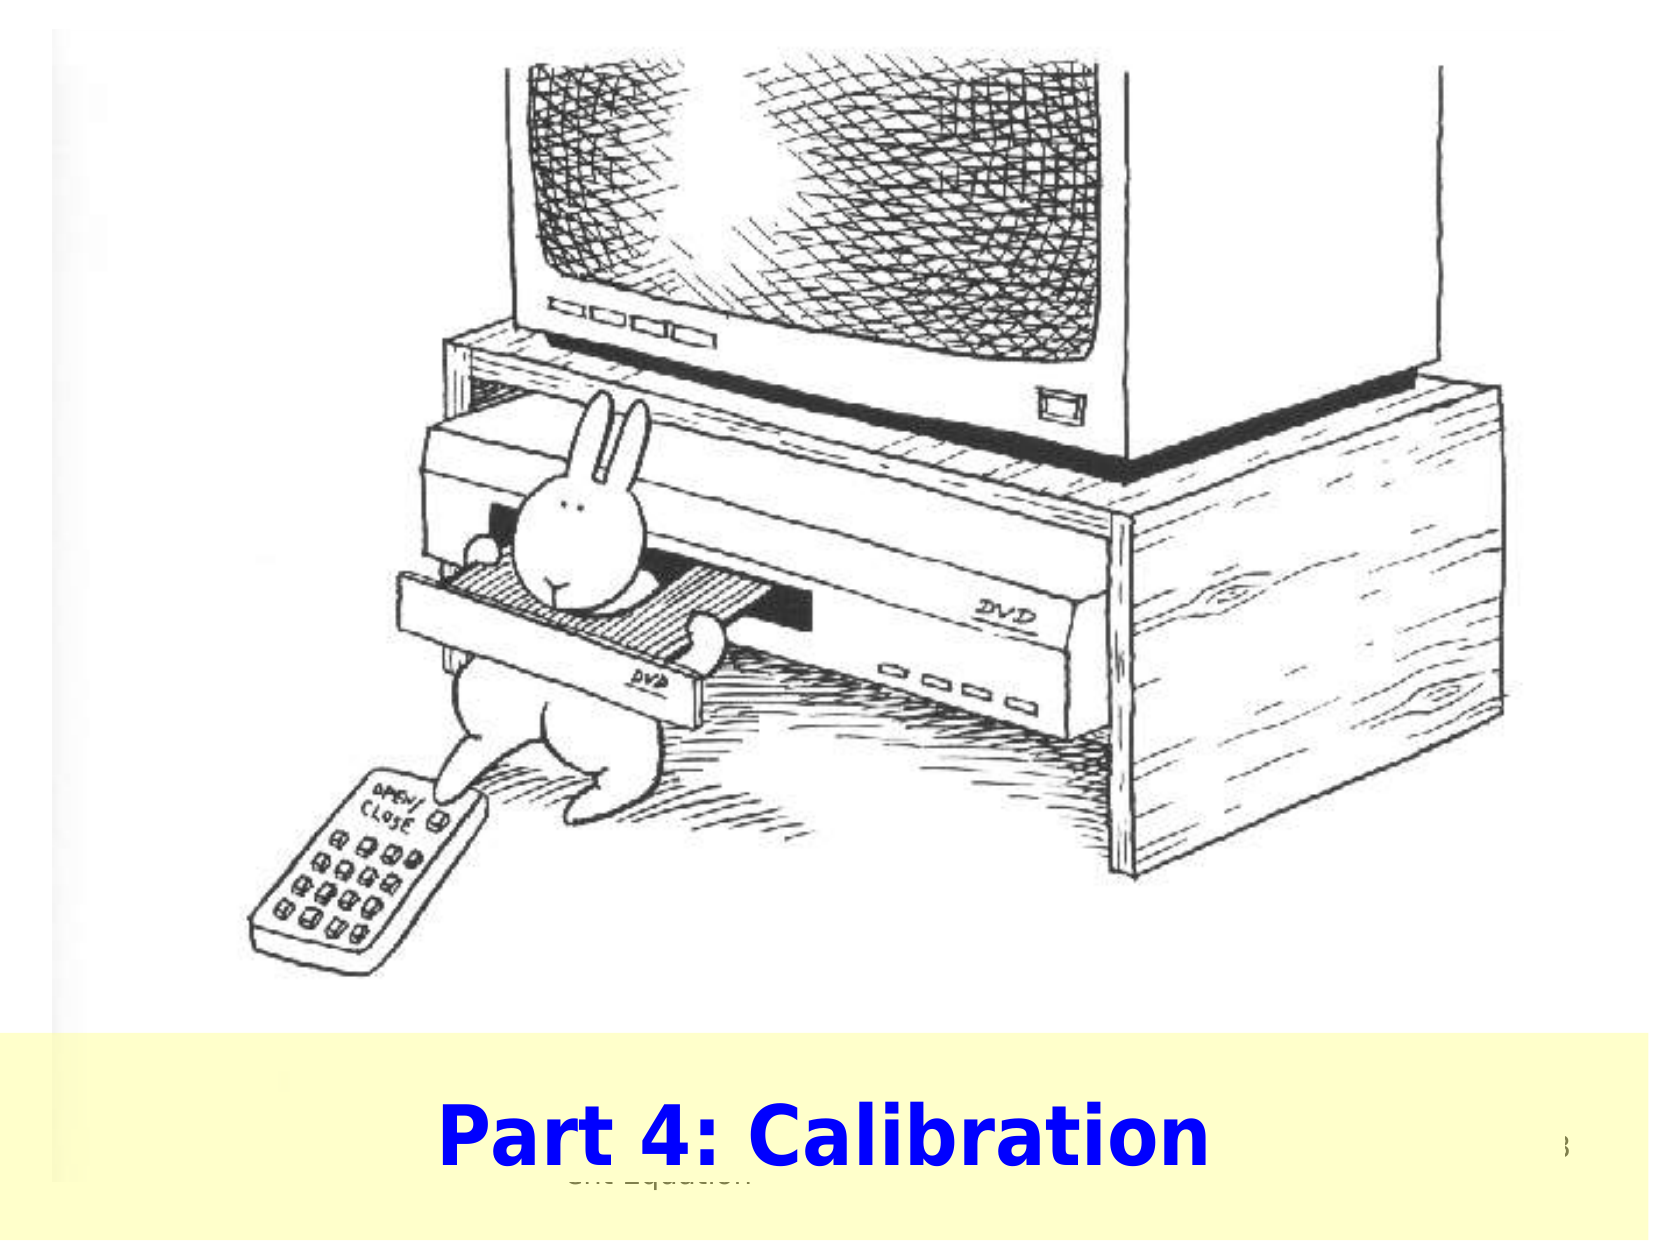

# Part 4: Calibration
MCCT Oxford 2009: The Measurement Equation
48